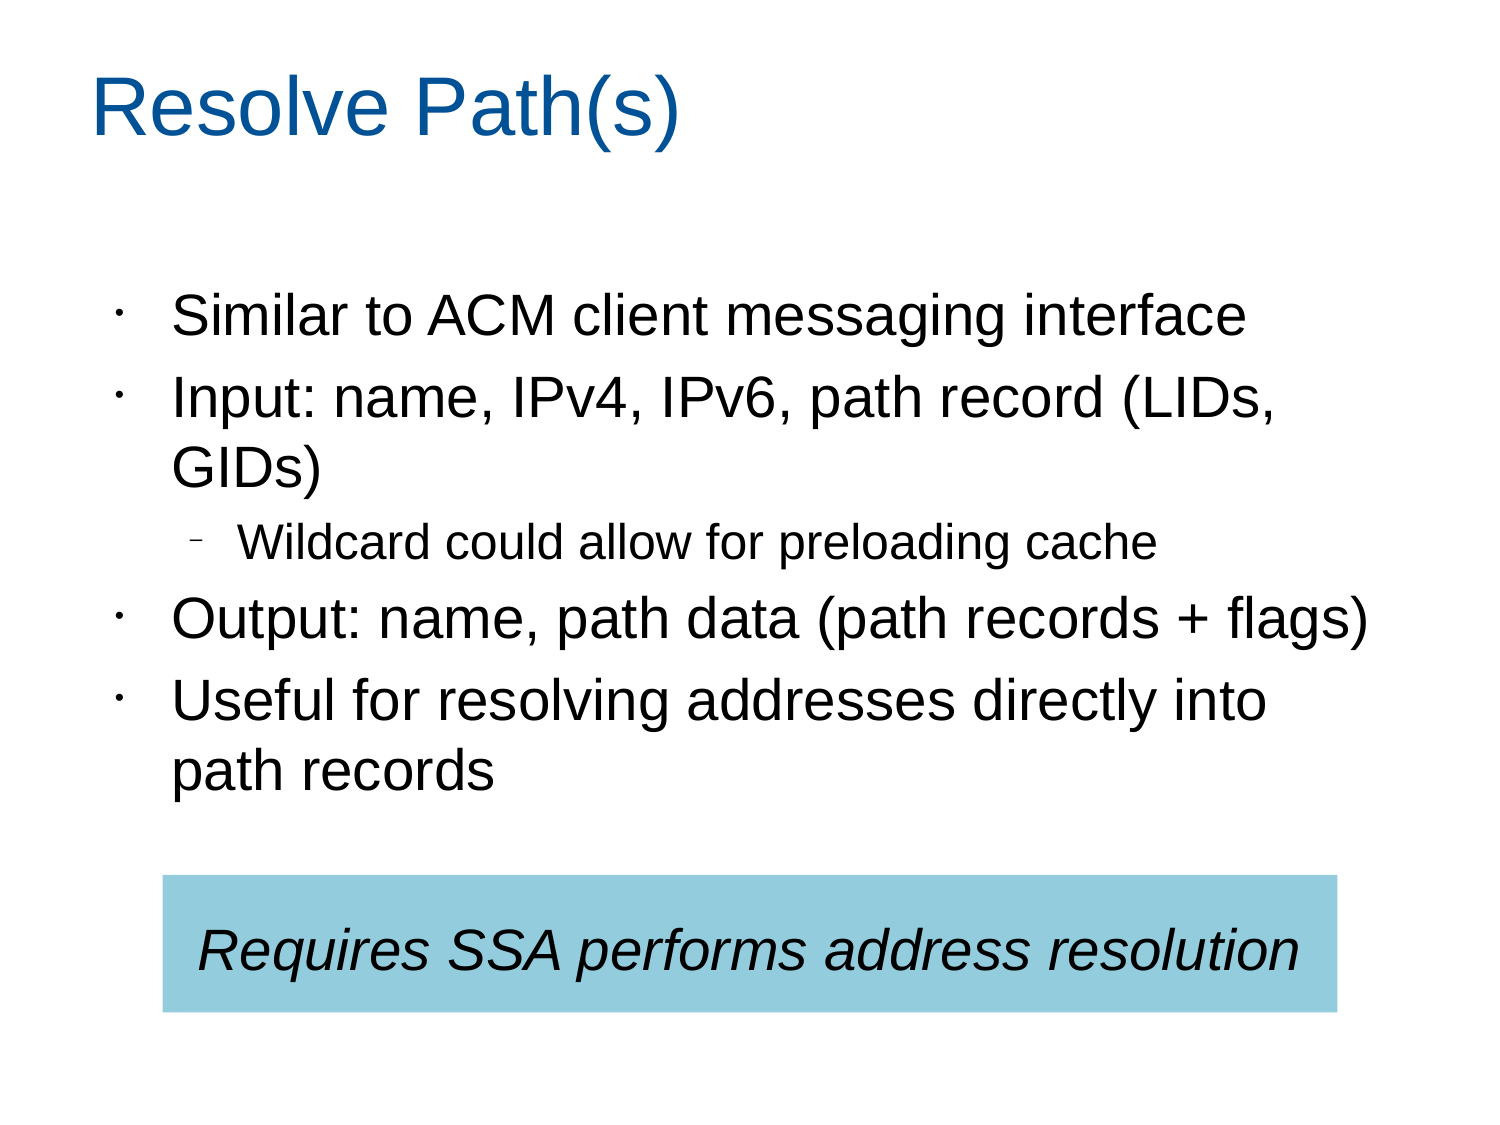

# Resolve Path(s)
Similar to ACM client messaging interface
Input: name, IPv4, IPv6, path record (LIDs, GIDs)
Wildcard could allow for preloading cache
Output: name, path data (path records + flags)
Useful for resolving addresses directly into path records
Requires SSA performs address resolution